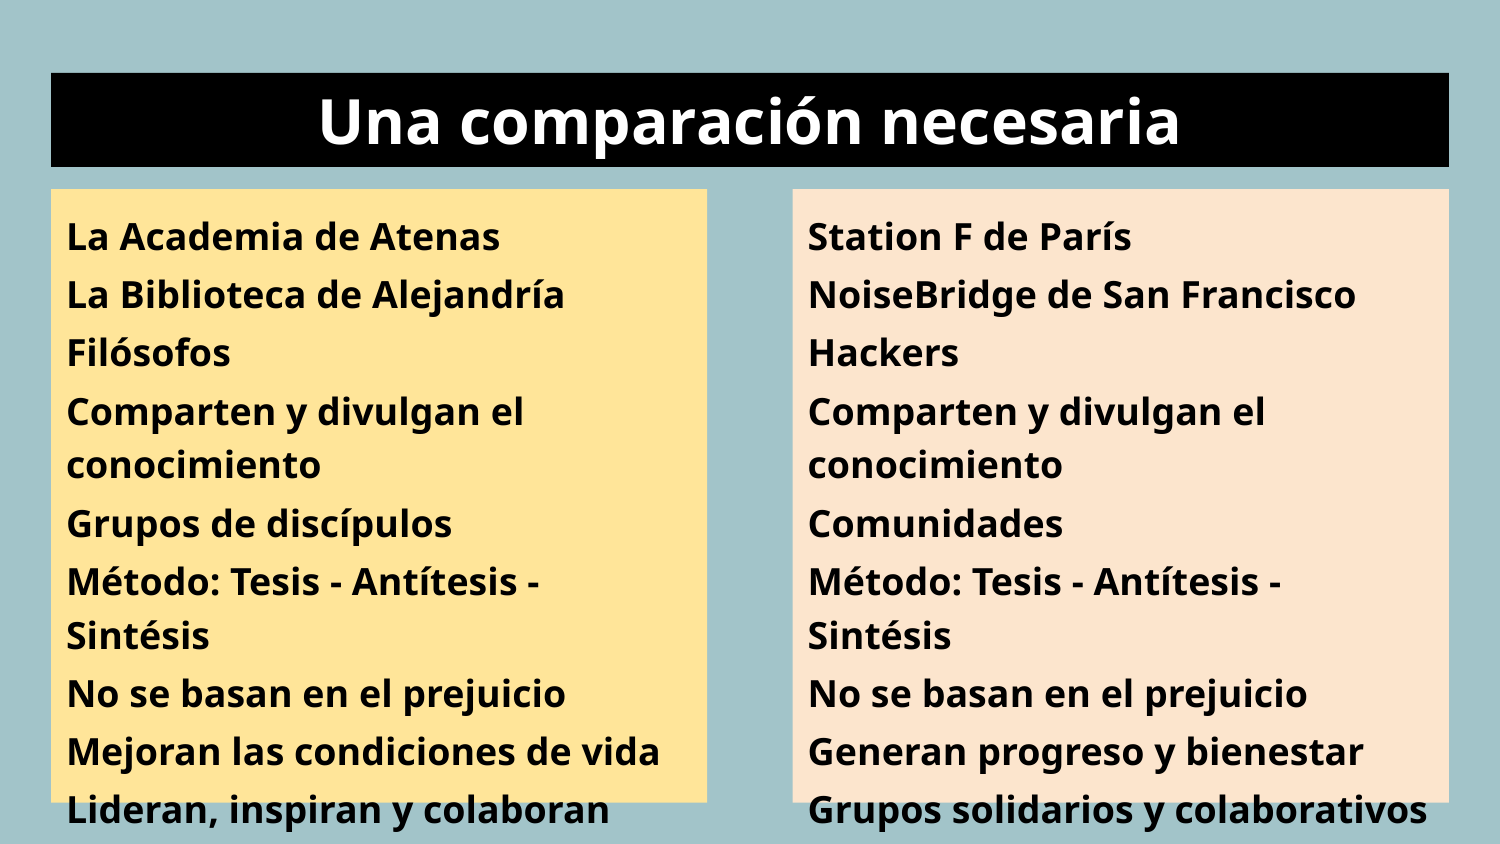

# Una comparación necesaria
La Academia de Atenas
La Biblioteca de Alejandría
Filósofos
Comparten y divulgan el conocimiento
Grupos de discípulos
Método: Tesis - Antítesis - Sintésis
No se basan en el prejuicio
Mejoran las condiciones de vida
Lideran, inspiran y colaboran
Station F de París
NoiseBridge de San Francisco
Hackers
Comparten y divulgan el conocimiento
Comunidades
Método: Tesis - Antítesis - Sintésis
No se basan en el prejuicio
Generan progreso y bienestar
Grupos solidarios y colaborativos